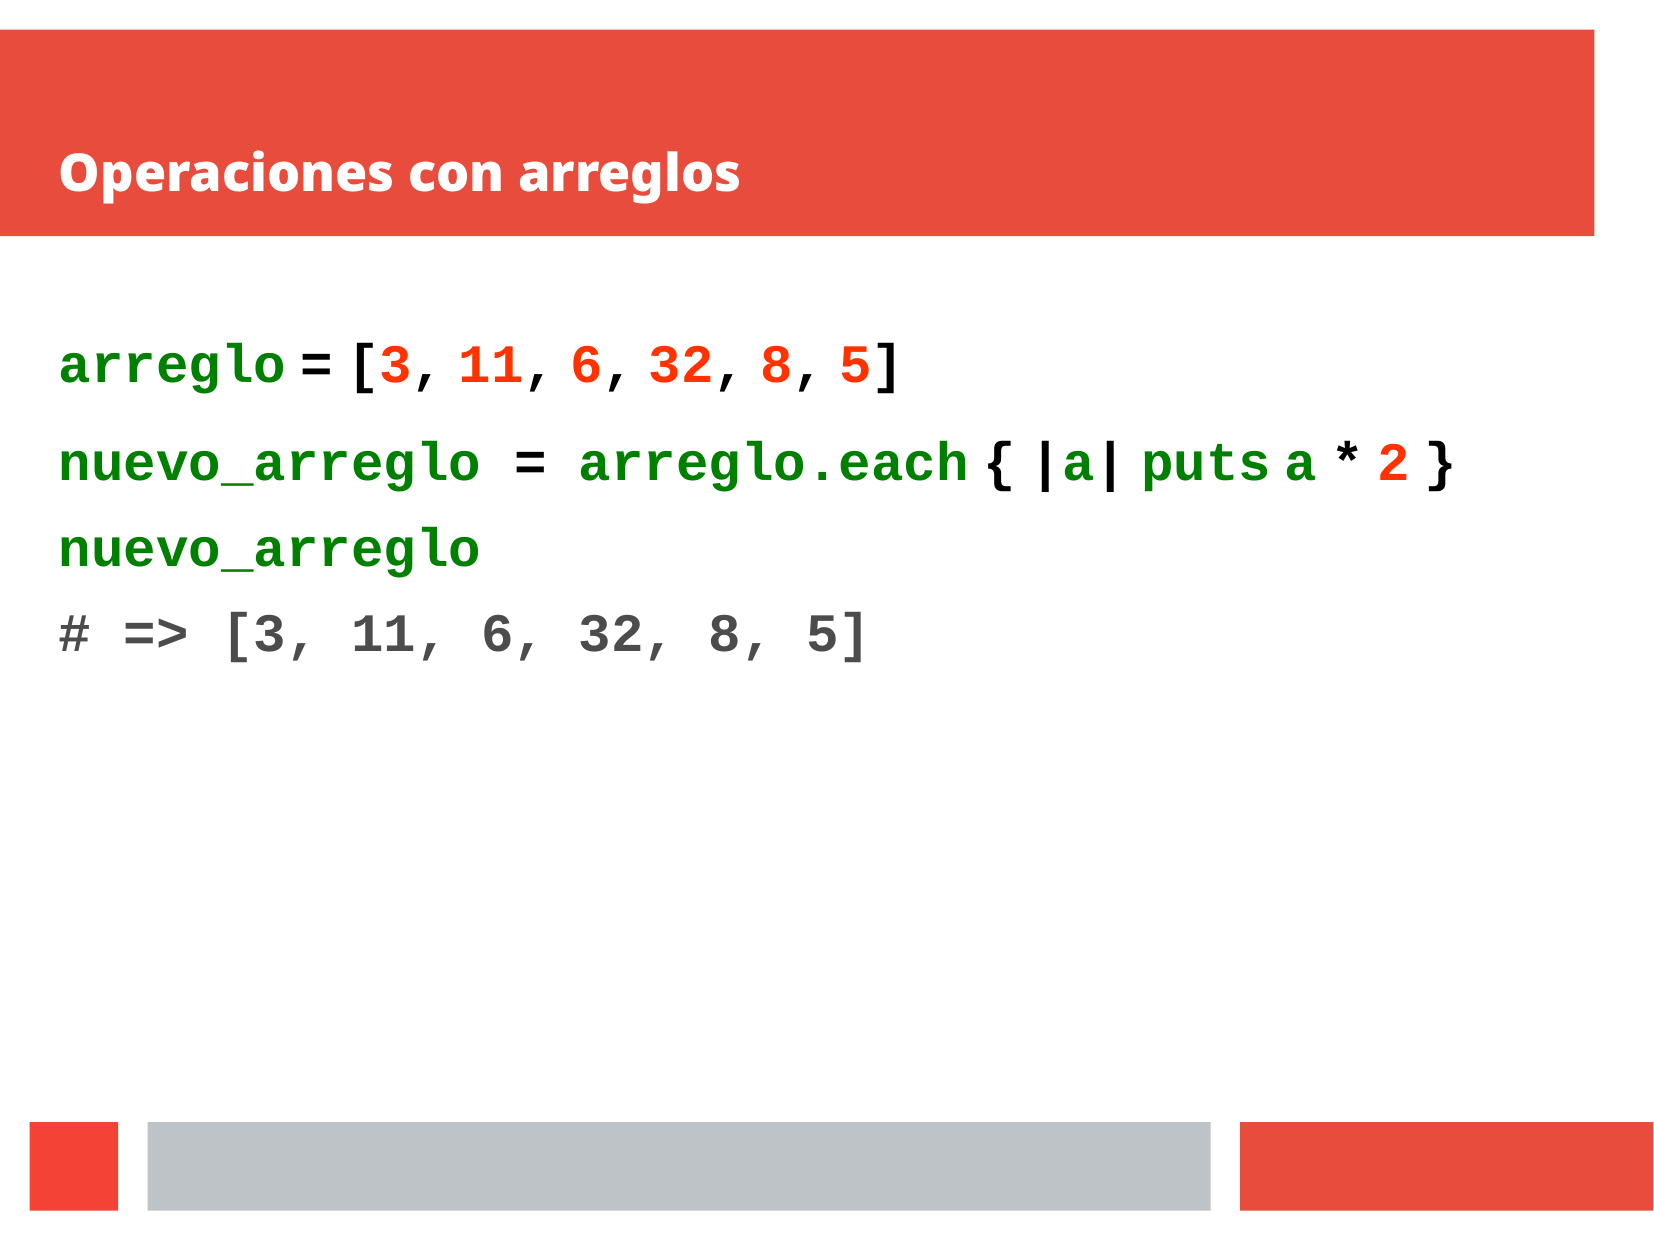

# Operaciones con arreglos
arreglo = [3, 11, 6, 32, 8, 5]
nuevo_arreglo = arreglo.each { |a| puts a * 2 }
nuevo_arreglo
# => [3, 11, 6, 32, 8, 5]